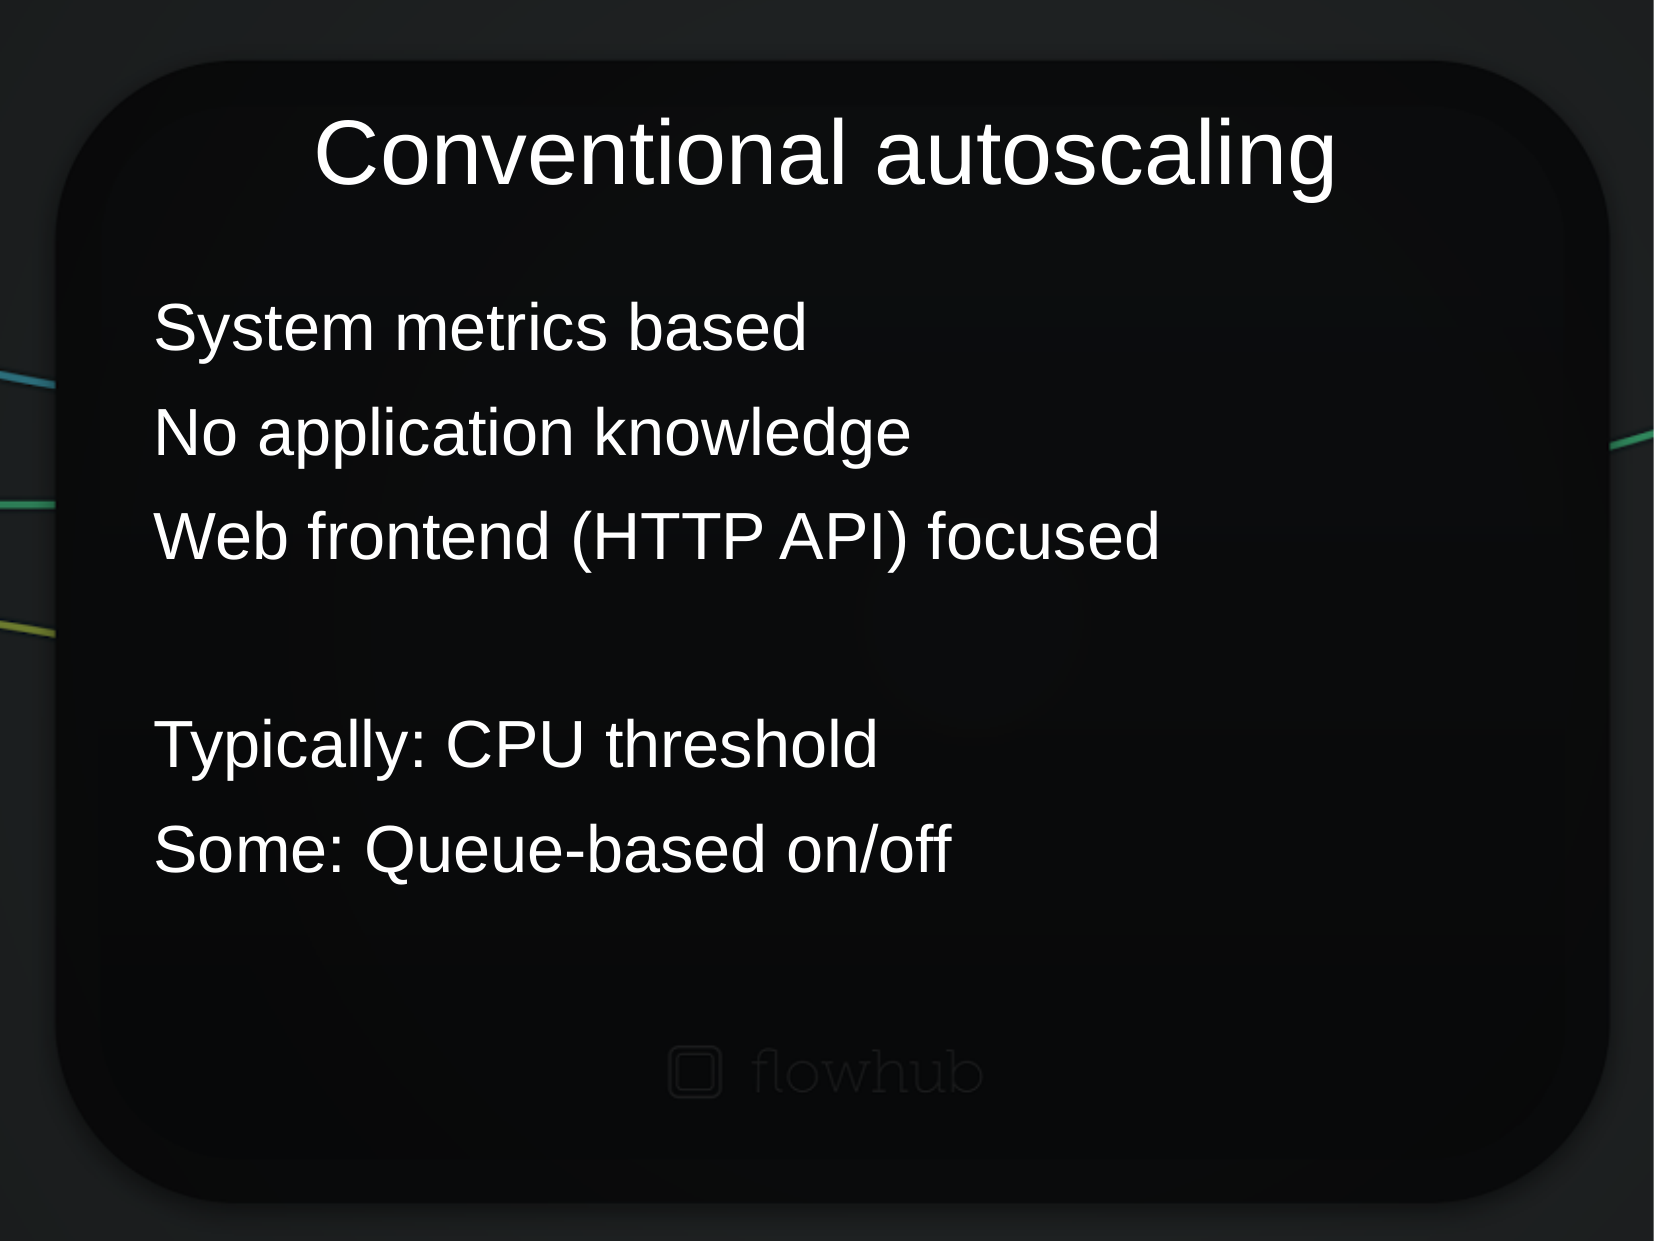

# Conventional autoscaling
System metrics based
No application knowledge
Web frontend (HTTP API) focused
Typically: CPU threshold
Some: Queue-based on/off